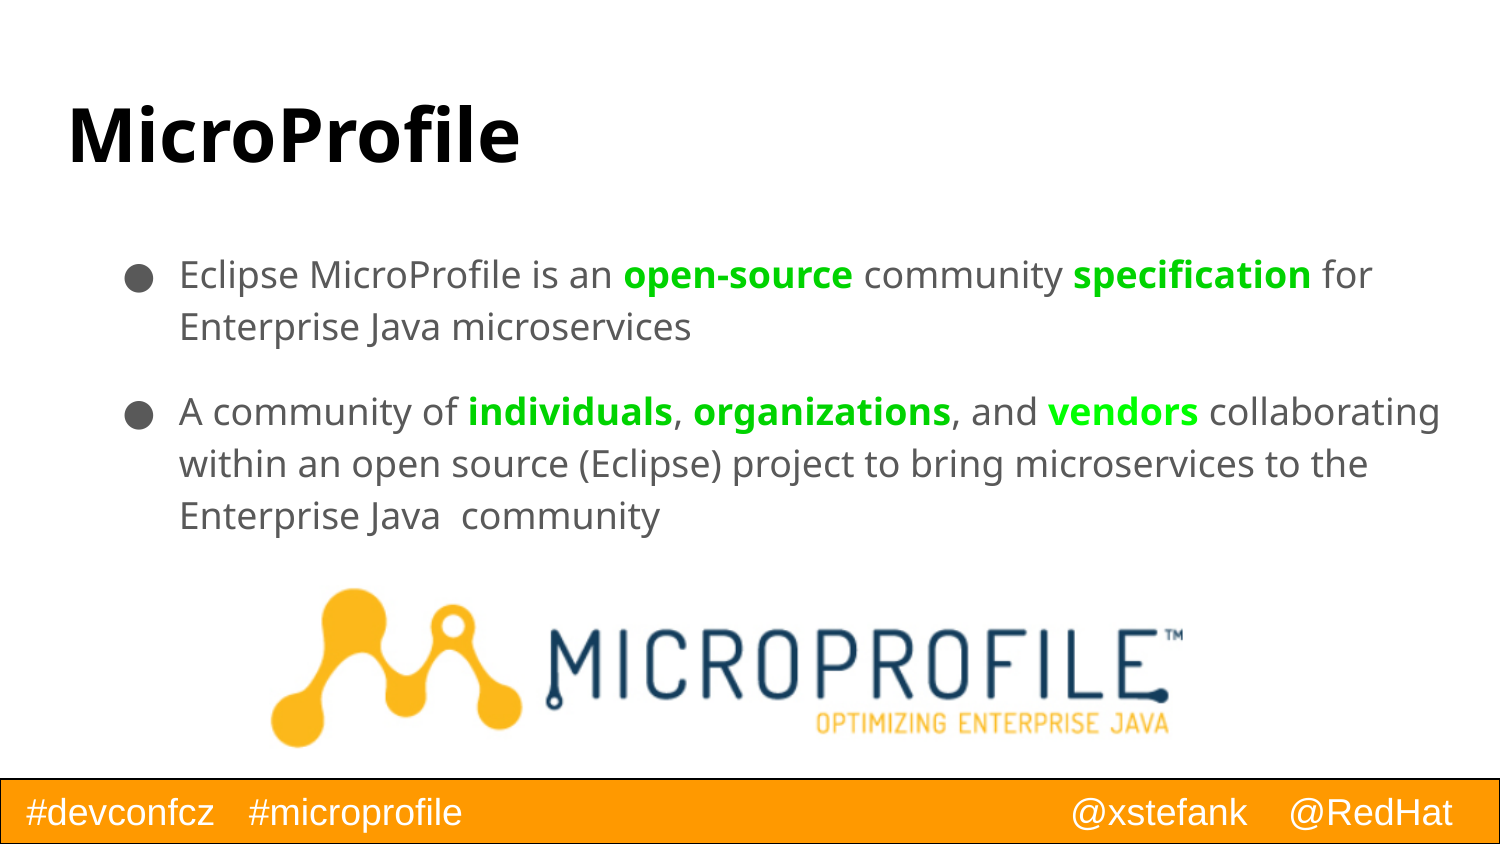

# MicroProfile
Eclipse MicroProfile is an open-source community specification for Enterprise Java microservices
A community of individuals, organizations, and vendors collaborating within an open source (Eclipse) project to bring microservices to the Enterprise Java community
#devconfcz
#microprofile
@xstefank
@RedHat